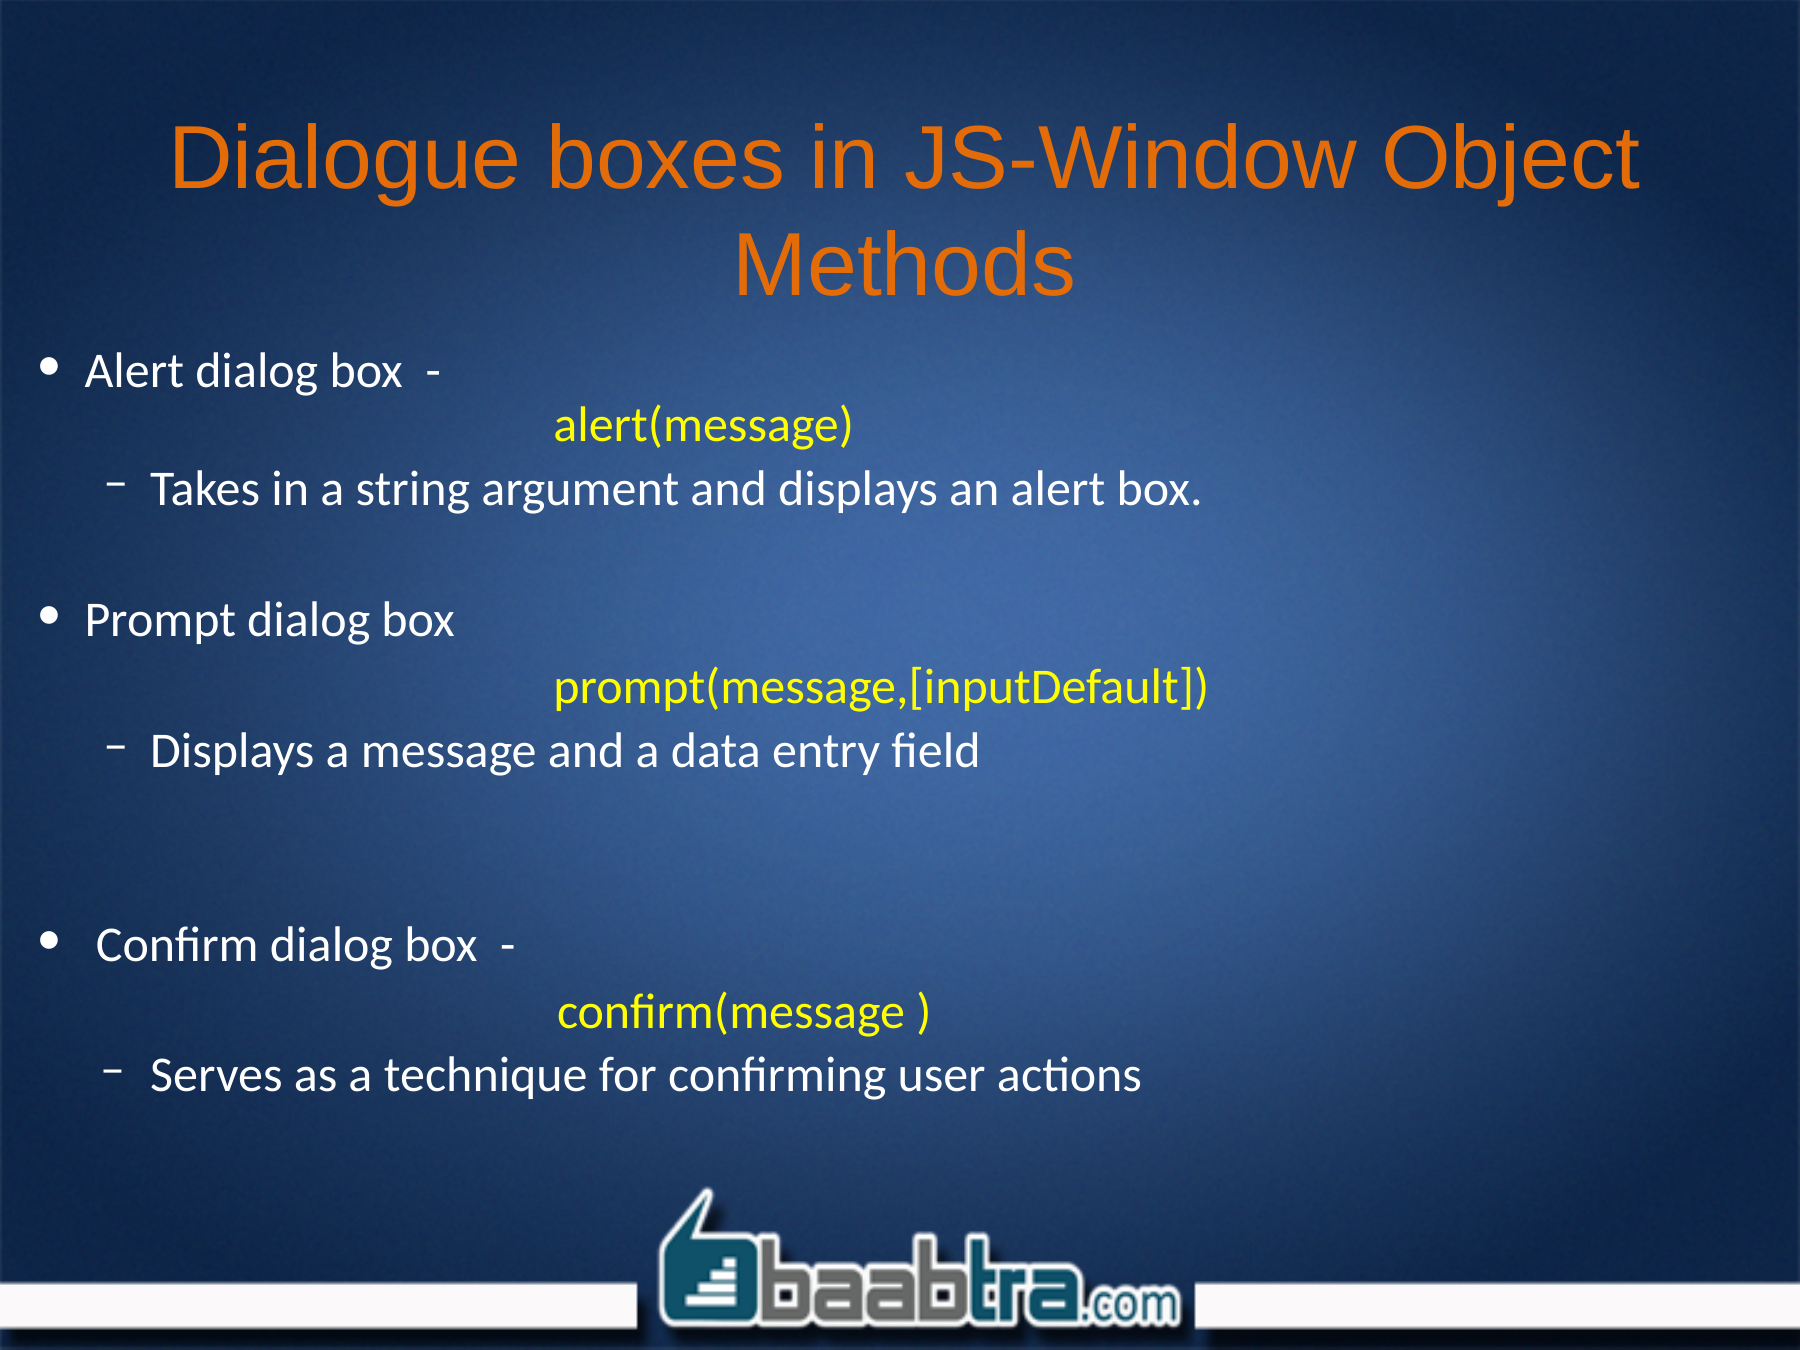

Dialogue boxes in JS-Window Object Methods
Alert dialog box -
alert(message)
Takes in a string argument and displays an alert box.
Prompt dialog box
prompt(message,[inputDefault])
Displays a message and a data entry field
 Confirm dialog box -
 confirm(message )
Serves as a technique for confirming user actions